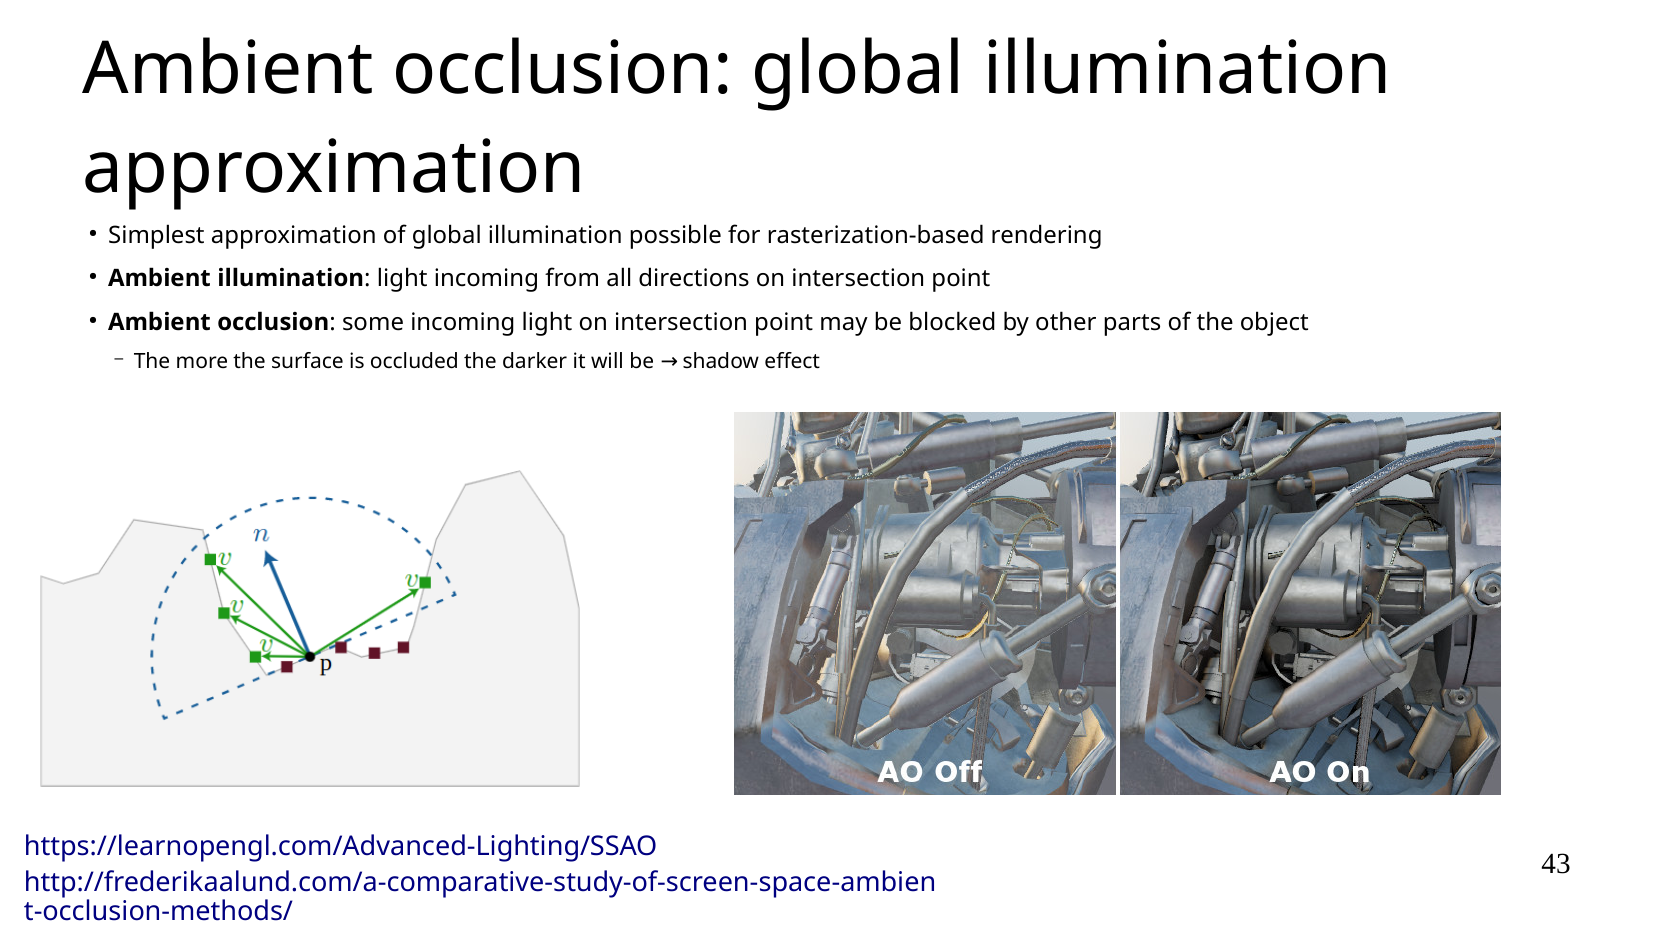

# Ambient occlusion: global illumination approximation
Simplest approximation of global illumination possible for rasterization-based rendering
Ambient illumination: light incoming from all directions on intersection point
Ambient occlusion: some incoming light on intersection point may be blocked by other parts of the object
The more the surface is occluded the darker it will be → shadow effect
https://learnopengl.com/Advanced-Lighting/SSAO
http://frederikaalund.com/a-comparative-study-of-screen-space-ambient-occlusion-methods/
https://developer.playcanvas.com/en/user-manual/graphics/lighting/ambient-occlusion/
43